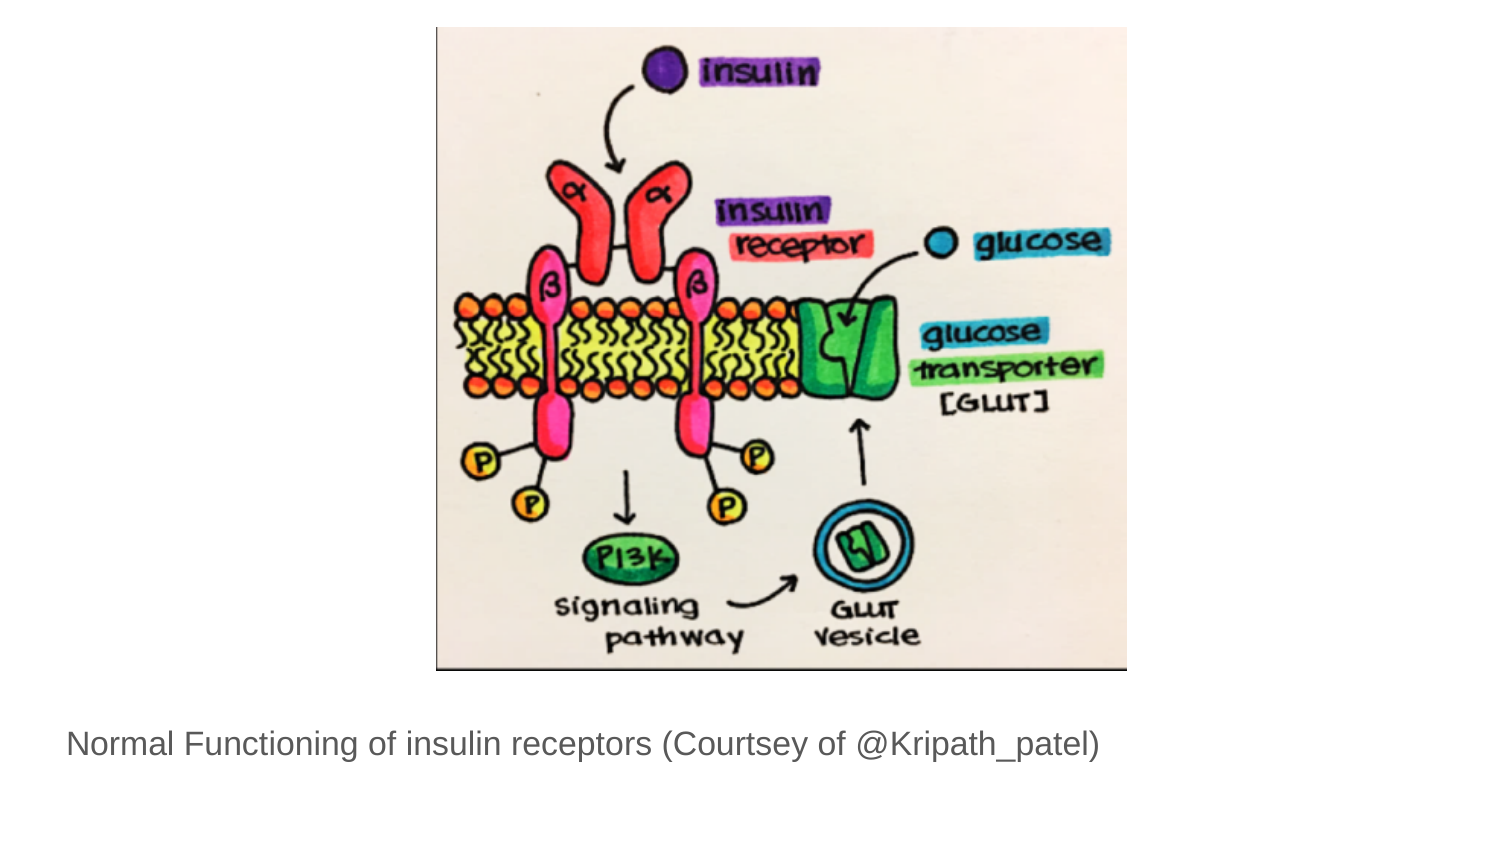

# Normal Functioning of insulin receptors (Courtsey of @Kripath_patel)